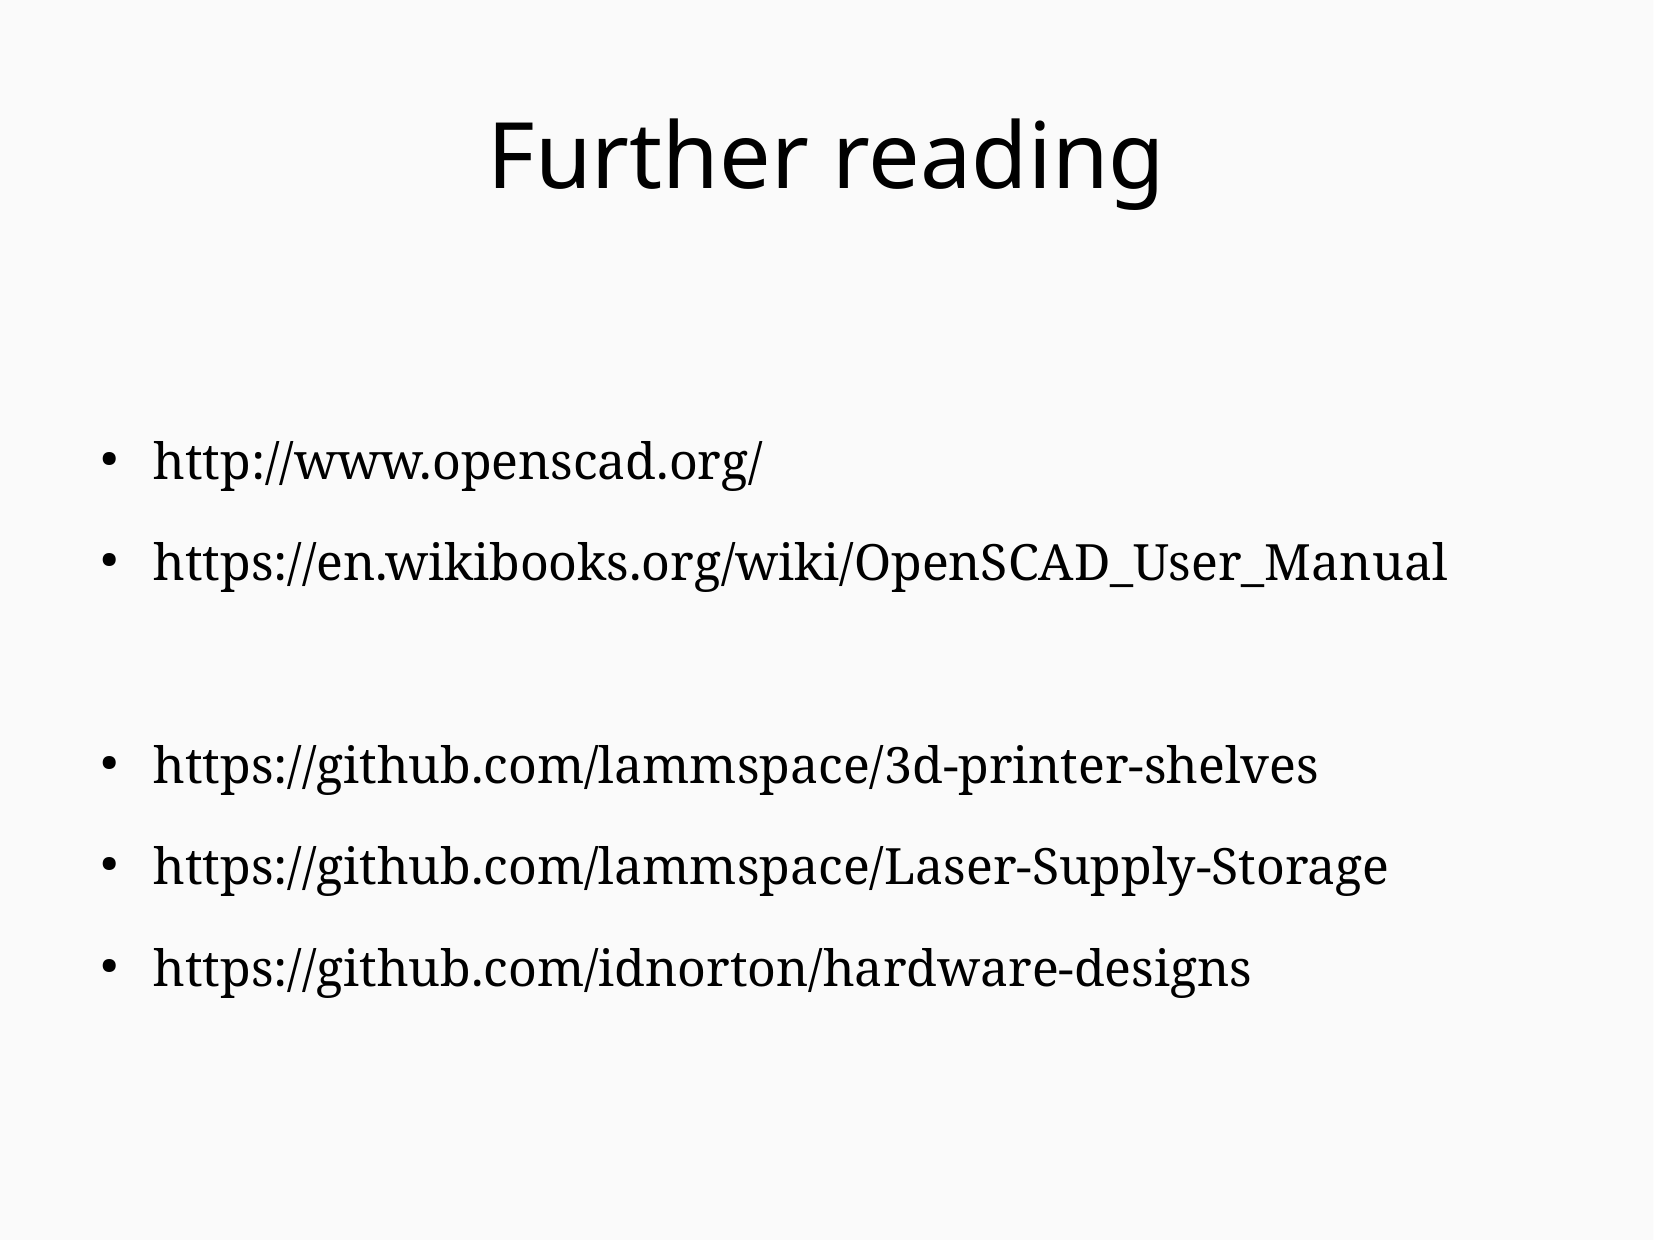

# Further reading
http://www.openscad.org/
https://en.wikibooks.org/wiki/OpenSCAD_User_Manual
https://github.com/lammspace/3d-printer-shelves
https://github.com/lammspace/Laser-Supply-Storage
https://github.com/idnorton/hardware-designs